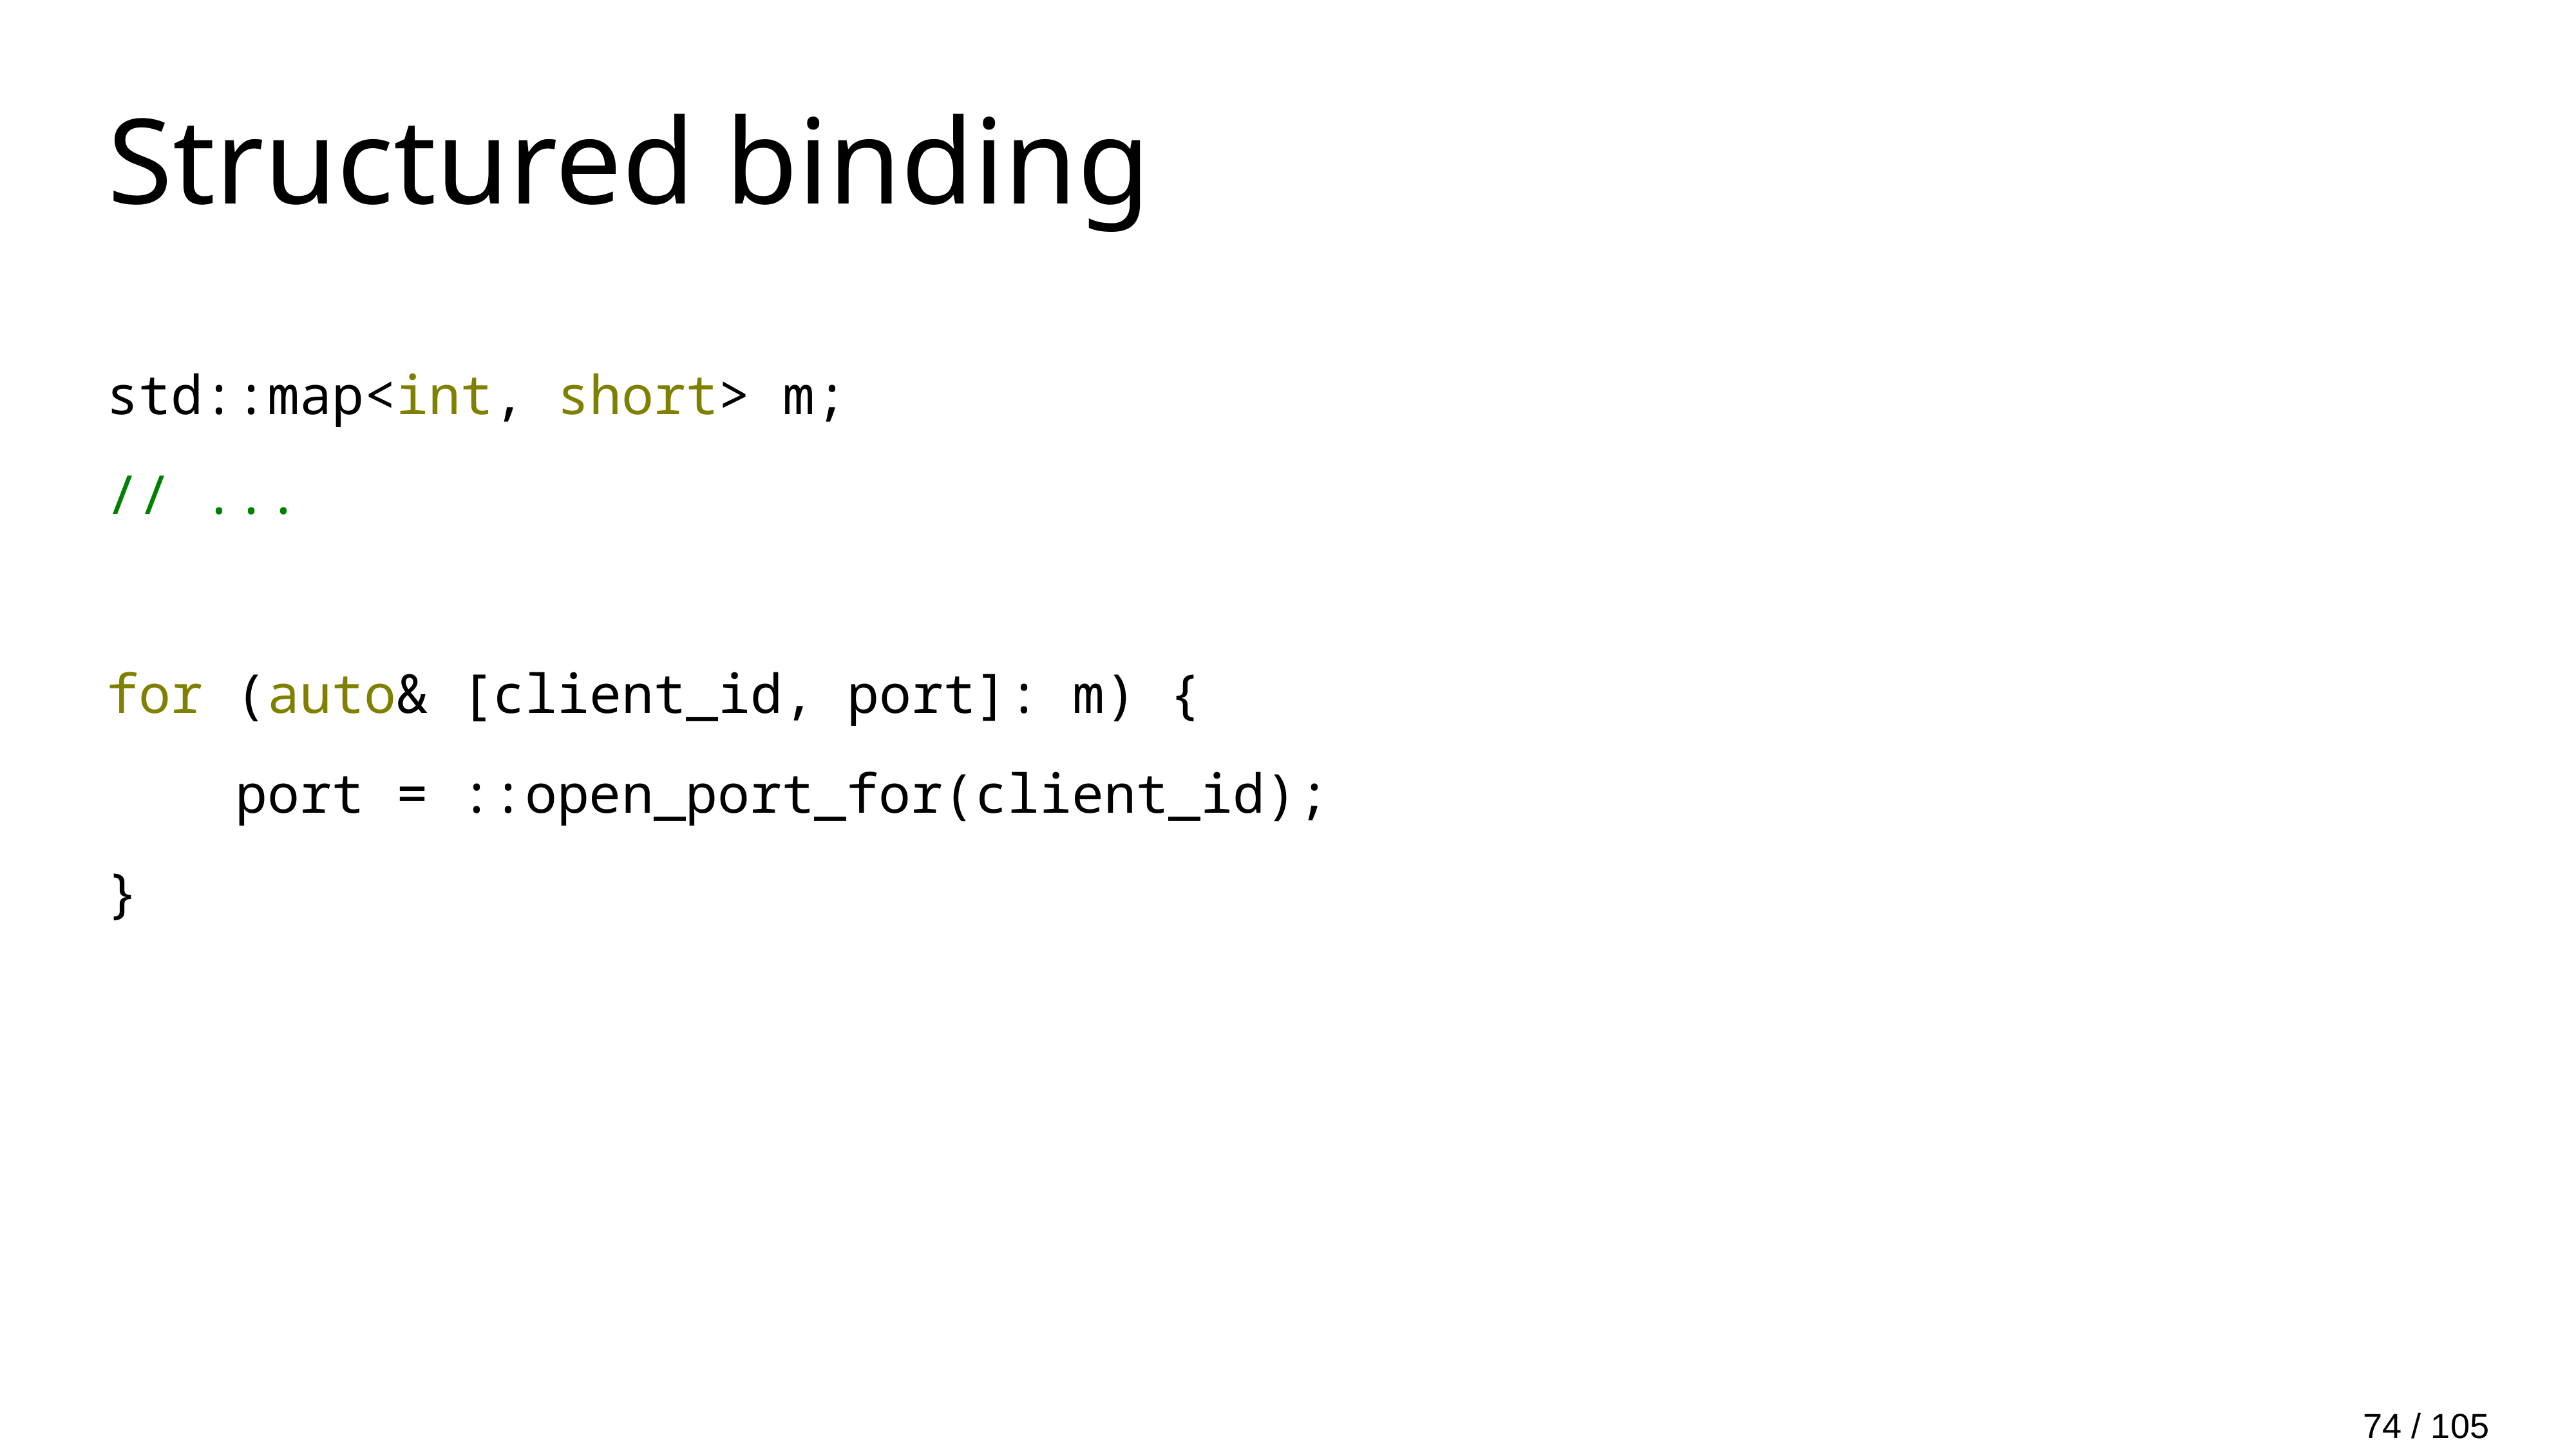

# Structured binding
std::map<int, short> m;
// ...
for (auto& [client_id, port]: m) {
 port = ::open_port_for(client_id);
}